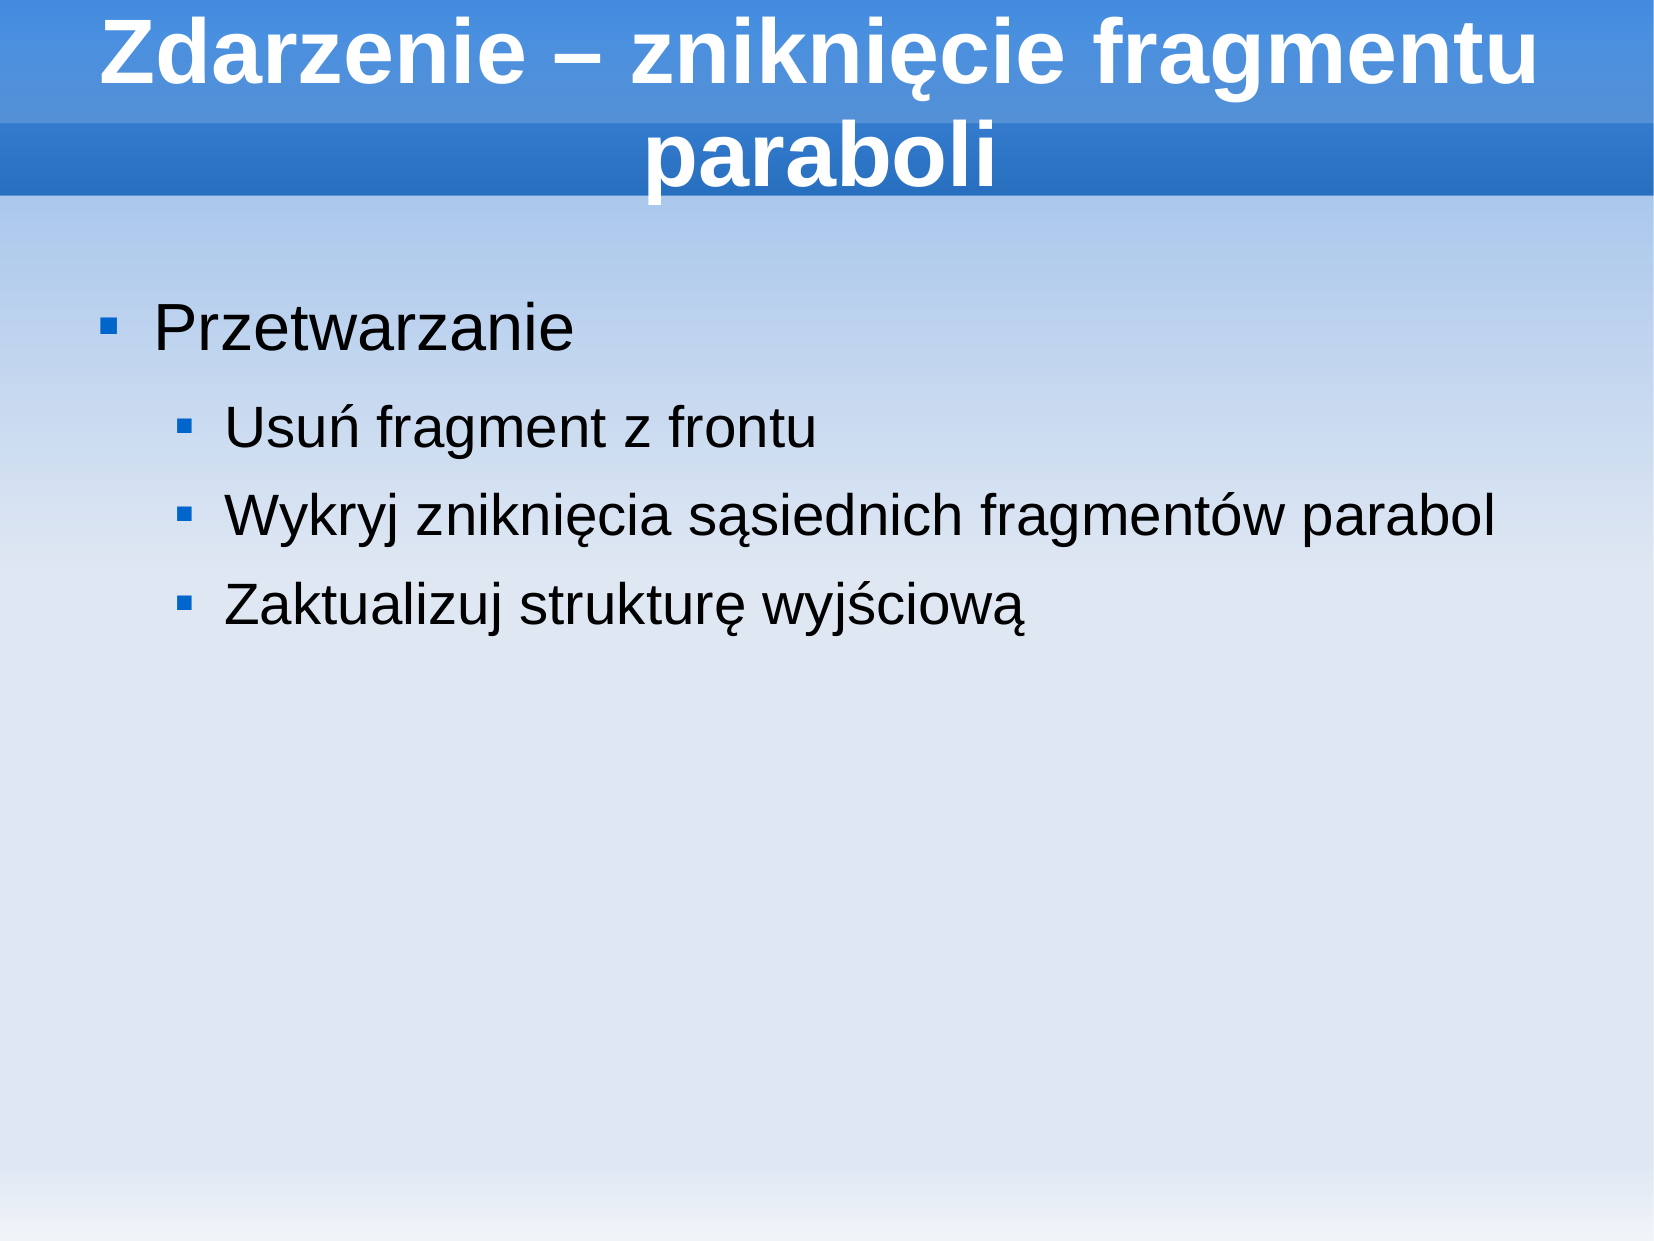

# Zdarzenie – zniknięcie fragmentu paraboli
Przetwarzanie
Usuń fragment z frontu
Wykryj zniknięcia sąsiednich fragmentów parabol
Zaktualizuj strukturę wyjściową